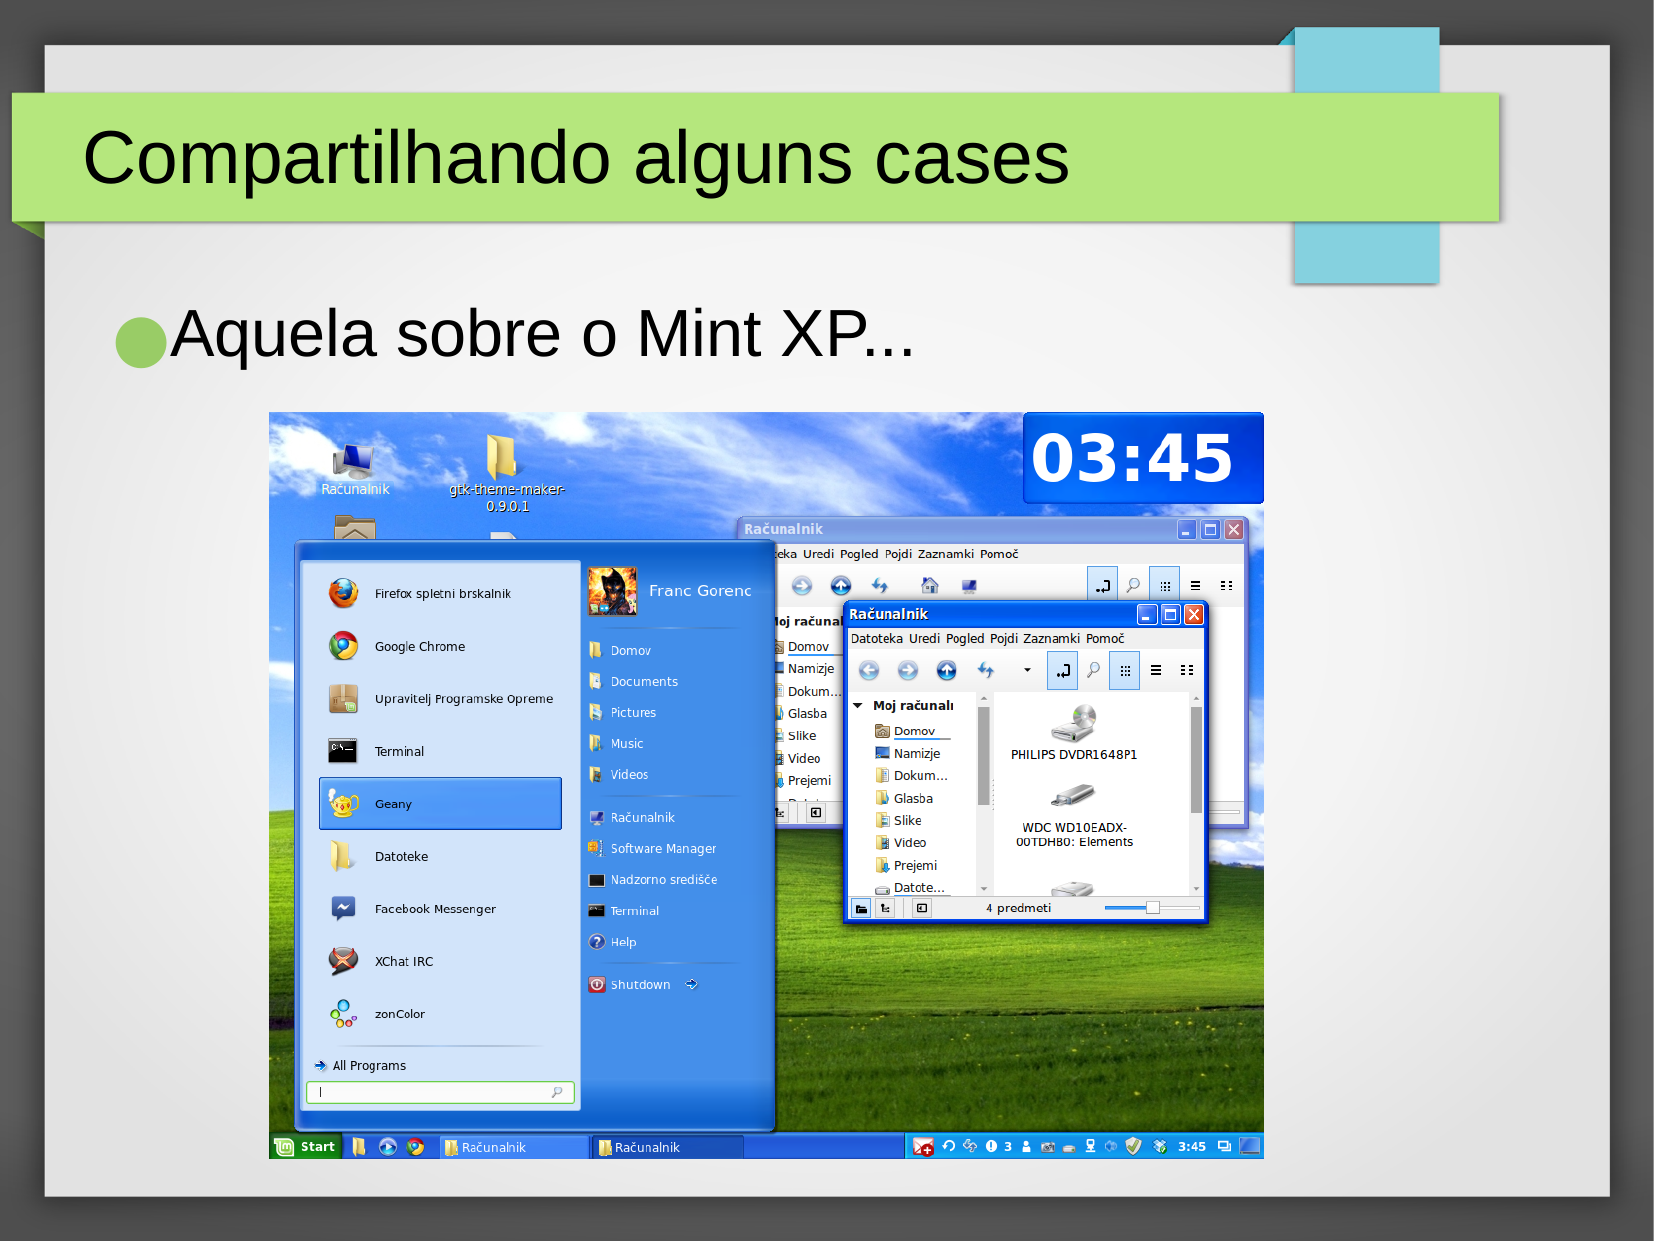

Compartilhando alguns cases
Aquela sobre o Mint XP...